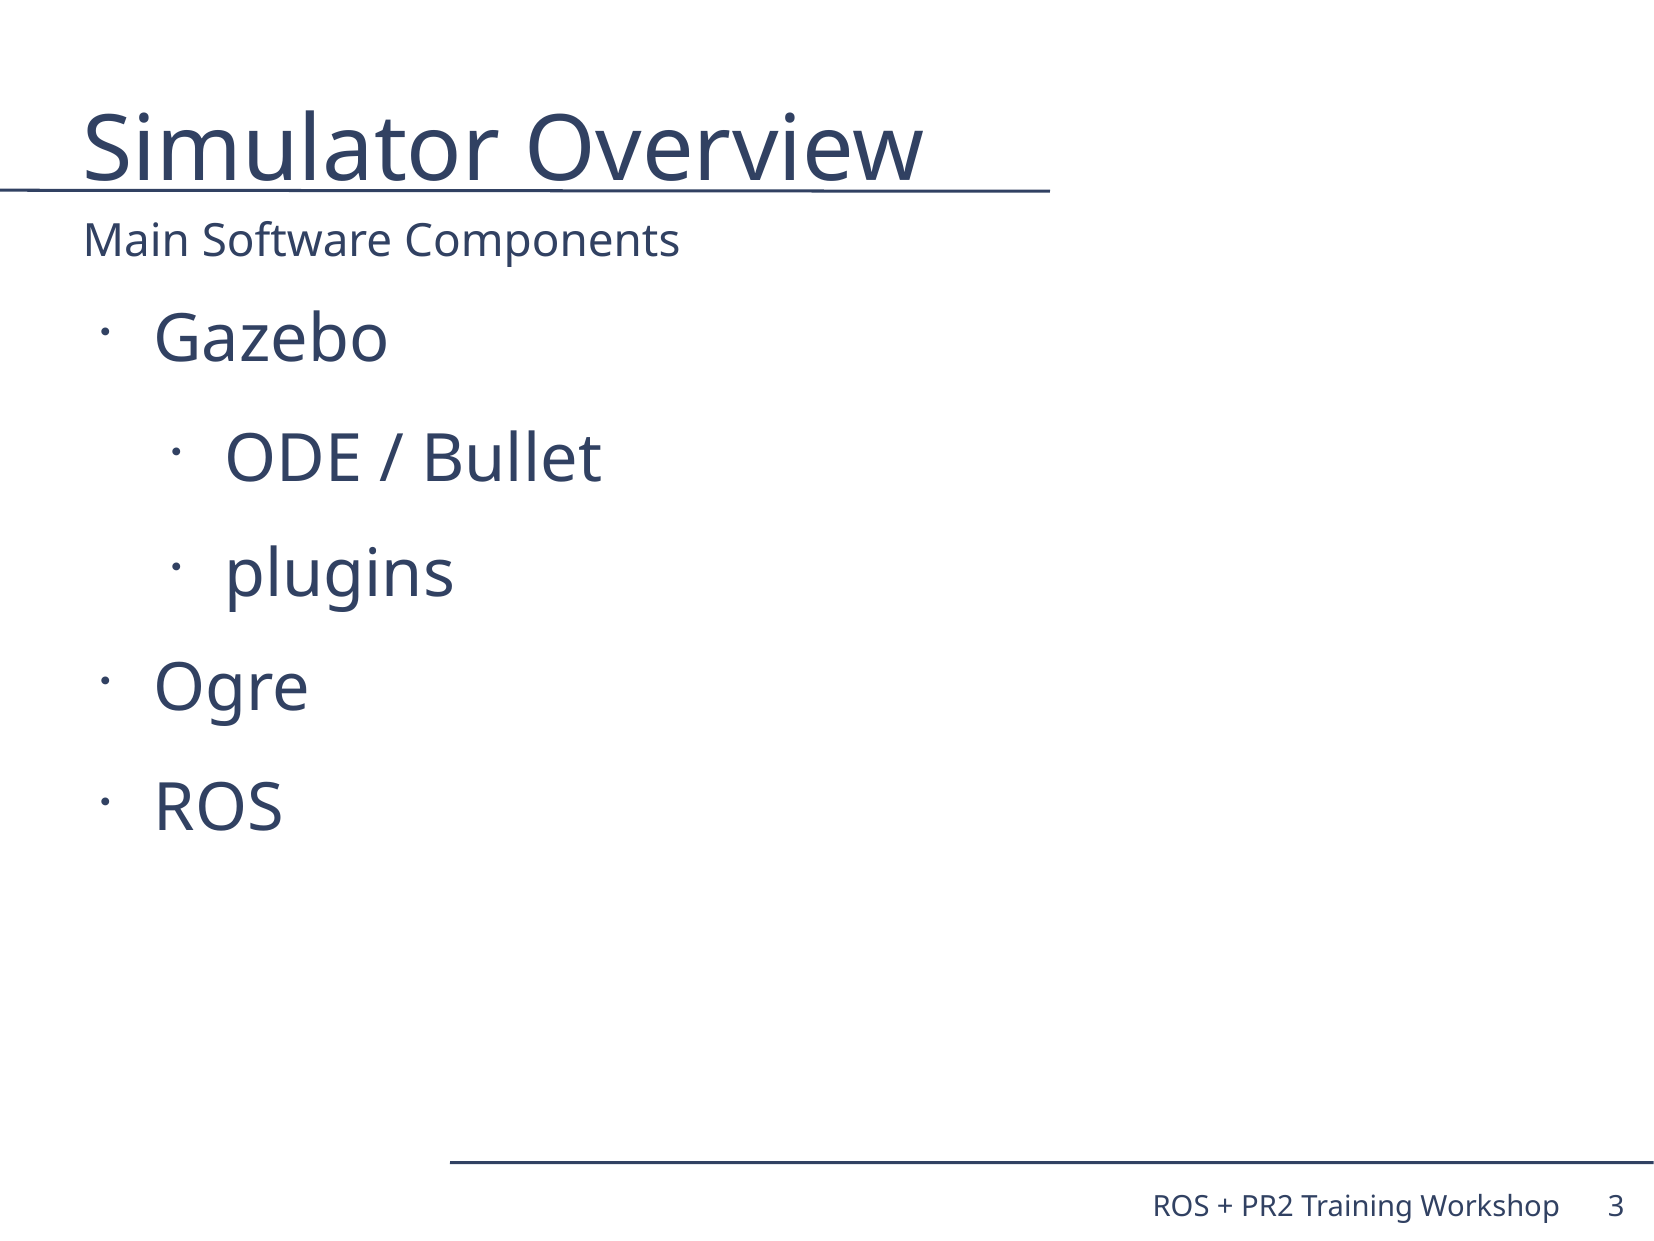

# Simulator Overview Main Software Components
Gazebo
ODE / Bullet
plugins
Ogre
ROS